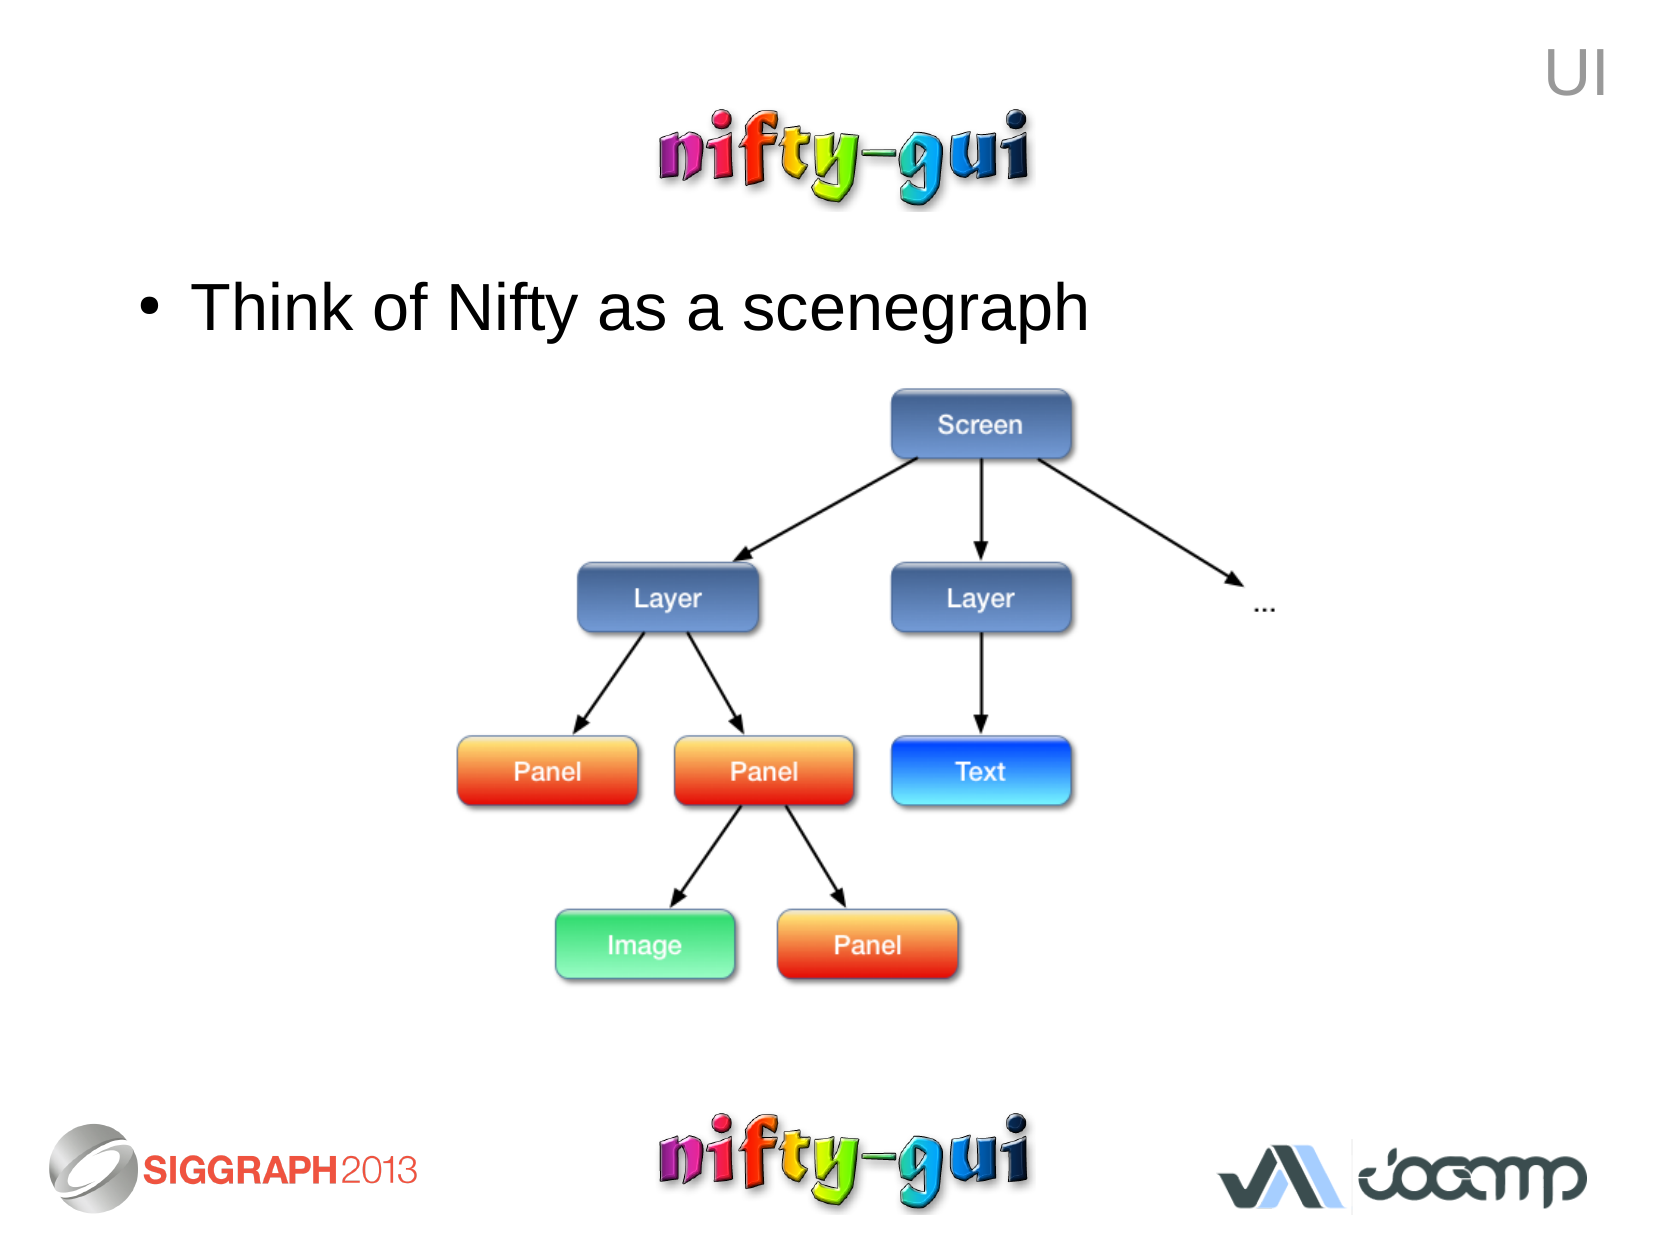

UI
Think of Nifty as a scenegraph